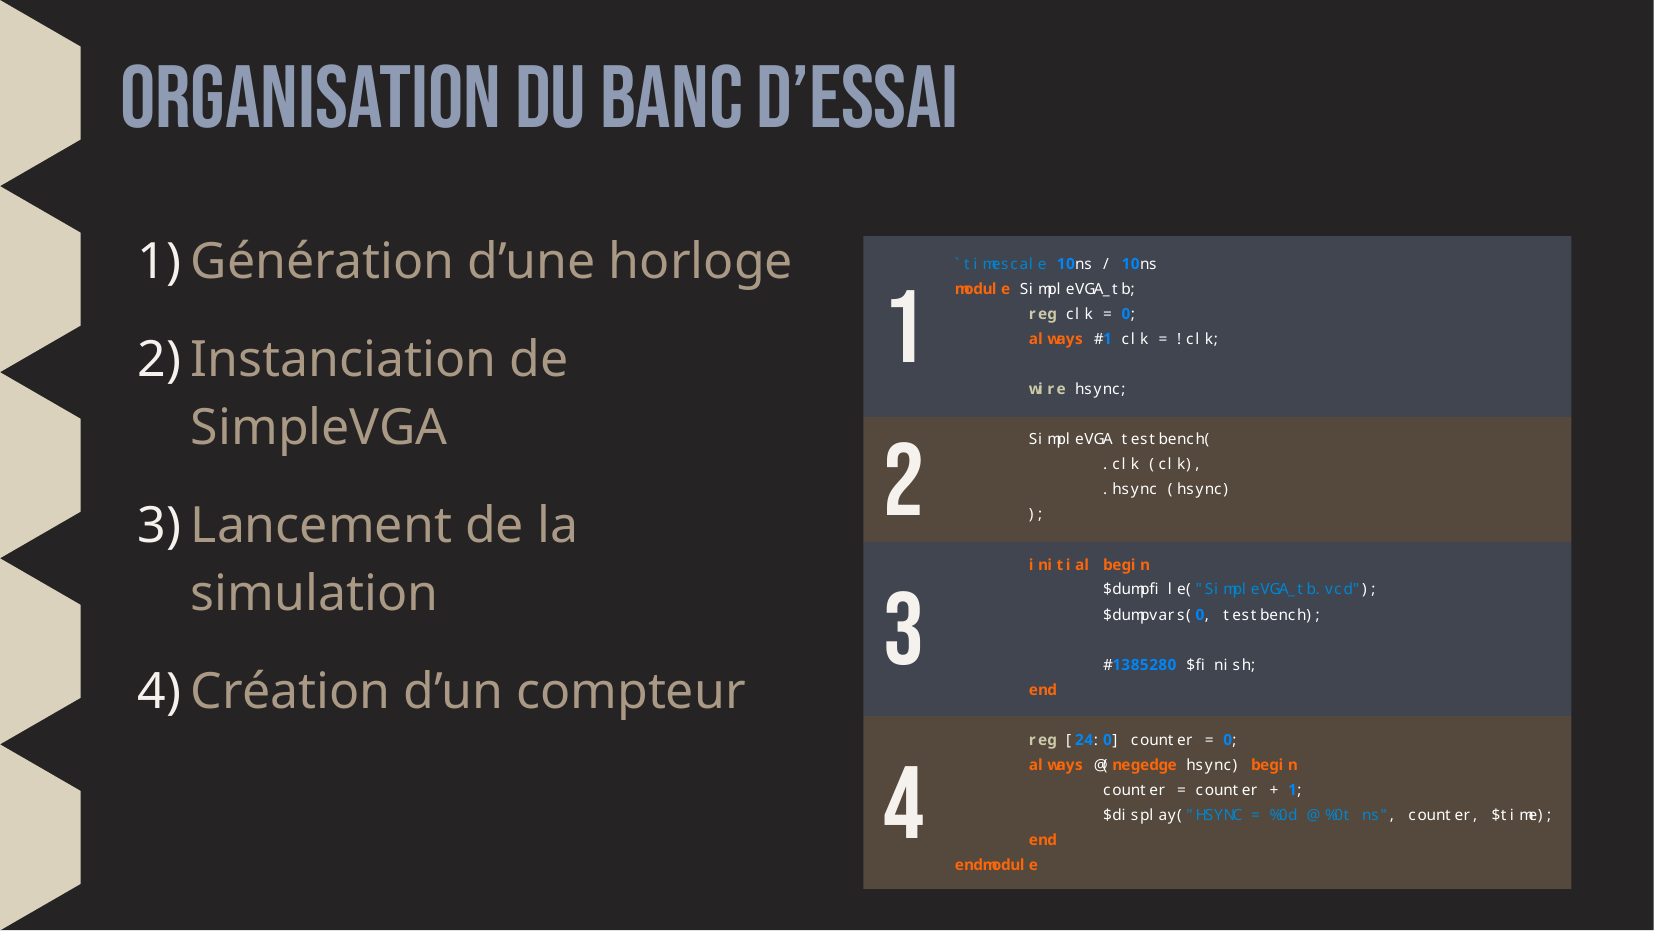

# Organisation du banc d’essai
Génération d’une horloge
Instanciation de SimpleVGA
Lancement de la simulation
Création d’un compteur